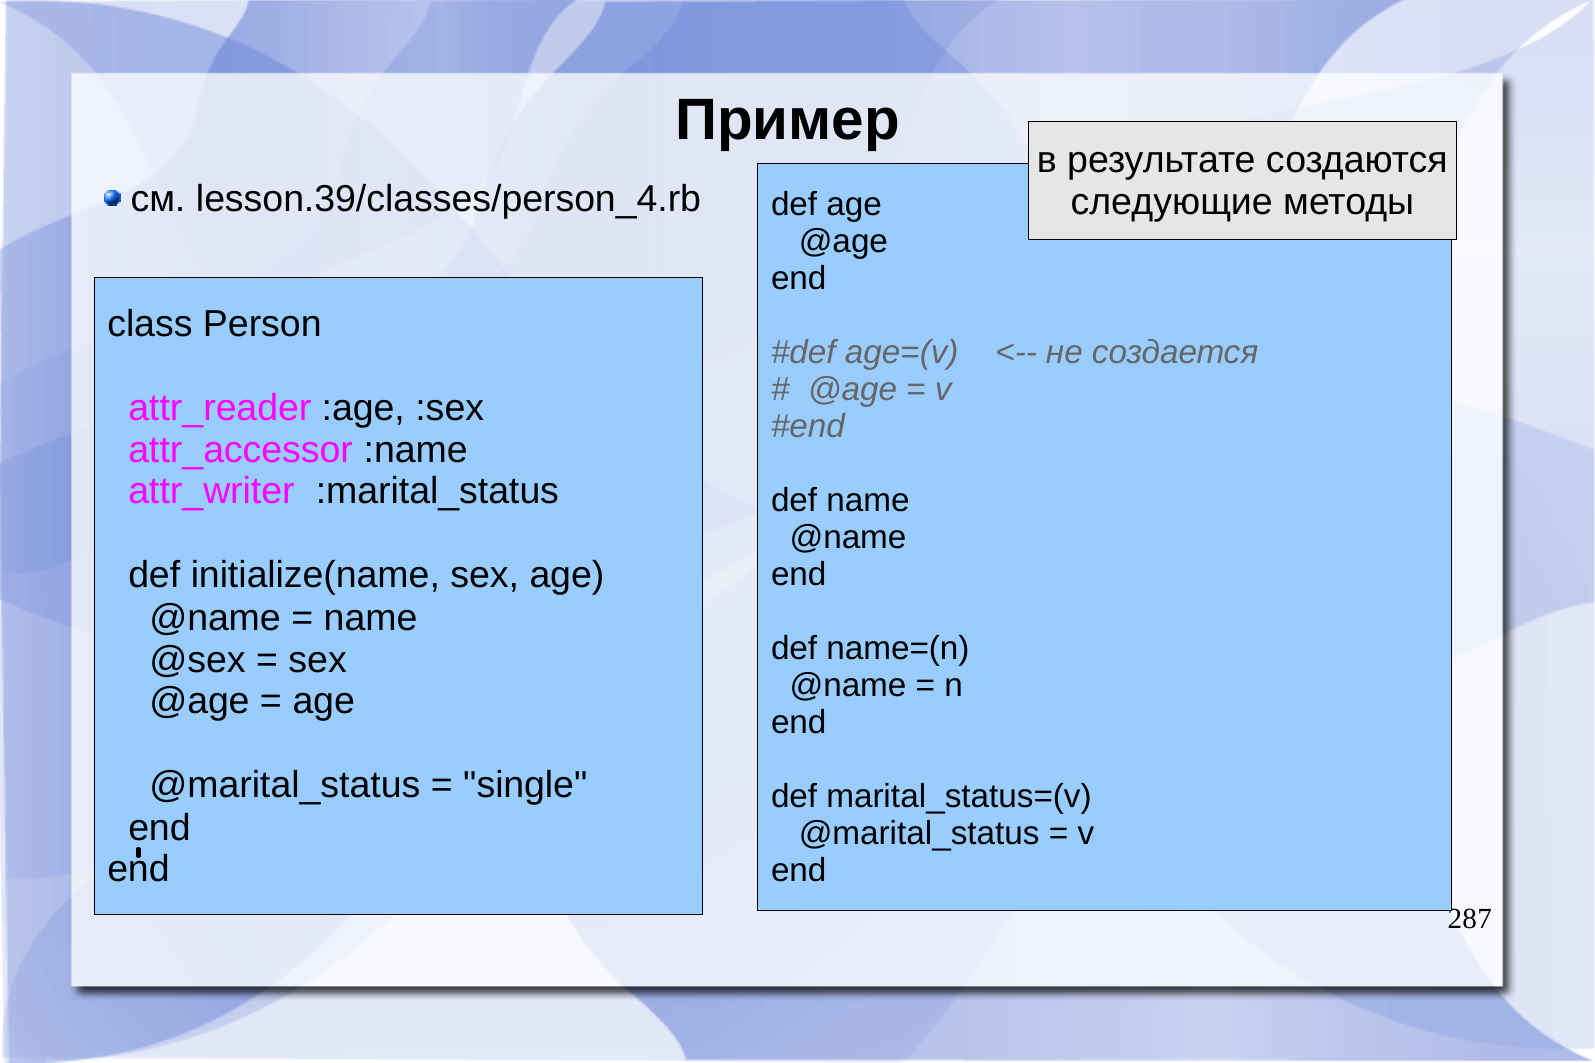

# Пример
в результате создаются
следующие методы
def age
 @age
end
#def age=(v) <-- не создается
# @age = v
#end
def name
 @name
end
def name=(n)
 @name = n
end
def marital_status=(v)
 @marital_status = v
end
 см. lesson.39/classes/person_4.rb
class Person
 attr_reader :age, :sex
 attr_accessor :name
 attr_writer :marital_status
 def initialize(name, sex, age)
 @name = name
 @sex = sex
 @age = age
 @marital_status = "single"
 end
end
287